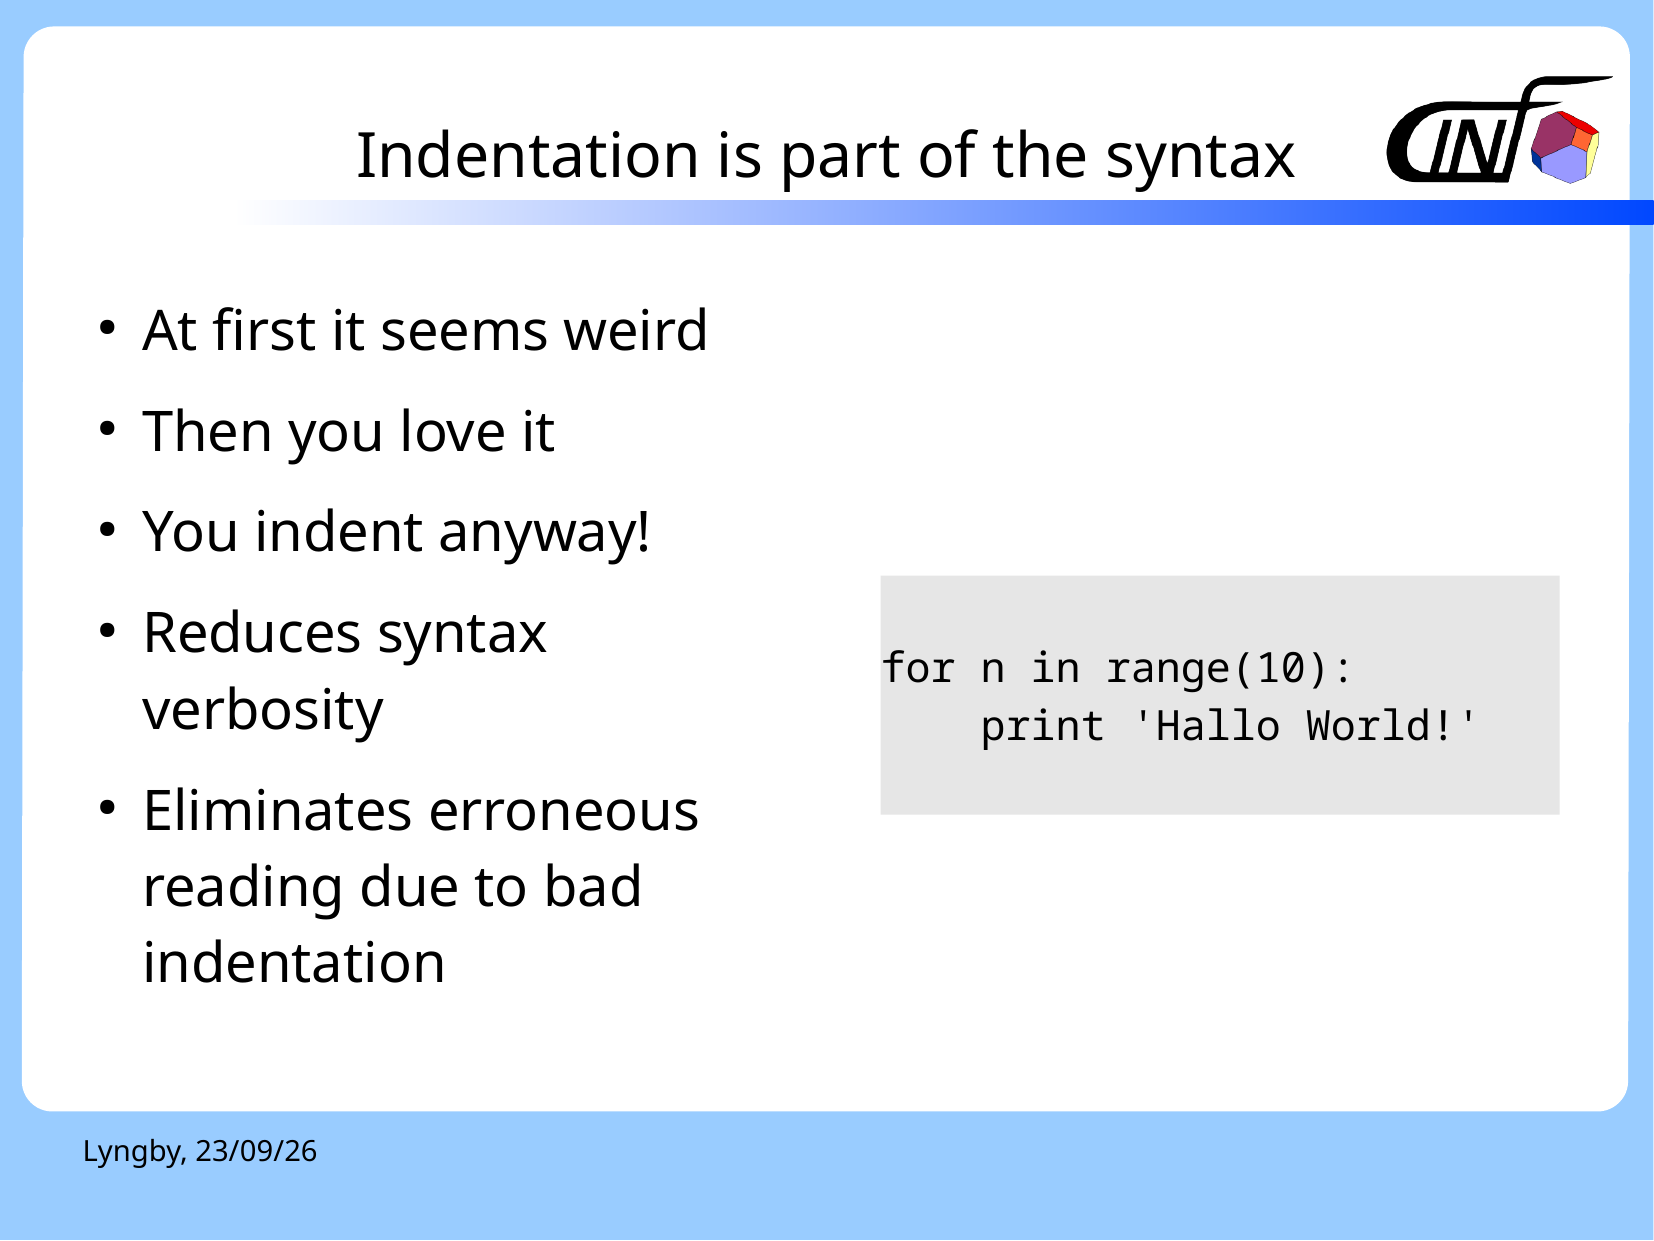

# Indentation is part of the syntax
At first it seems weird
Then you love it
You indent anyway!
Reduces syntax verbosity
Eliminates erroneous reading due to bad indentation
for n in range(10):
 print 'Hallo World!'